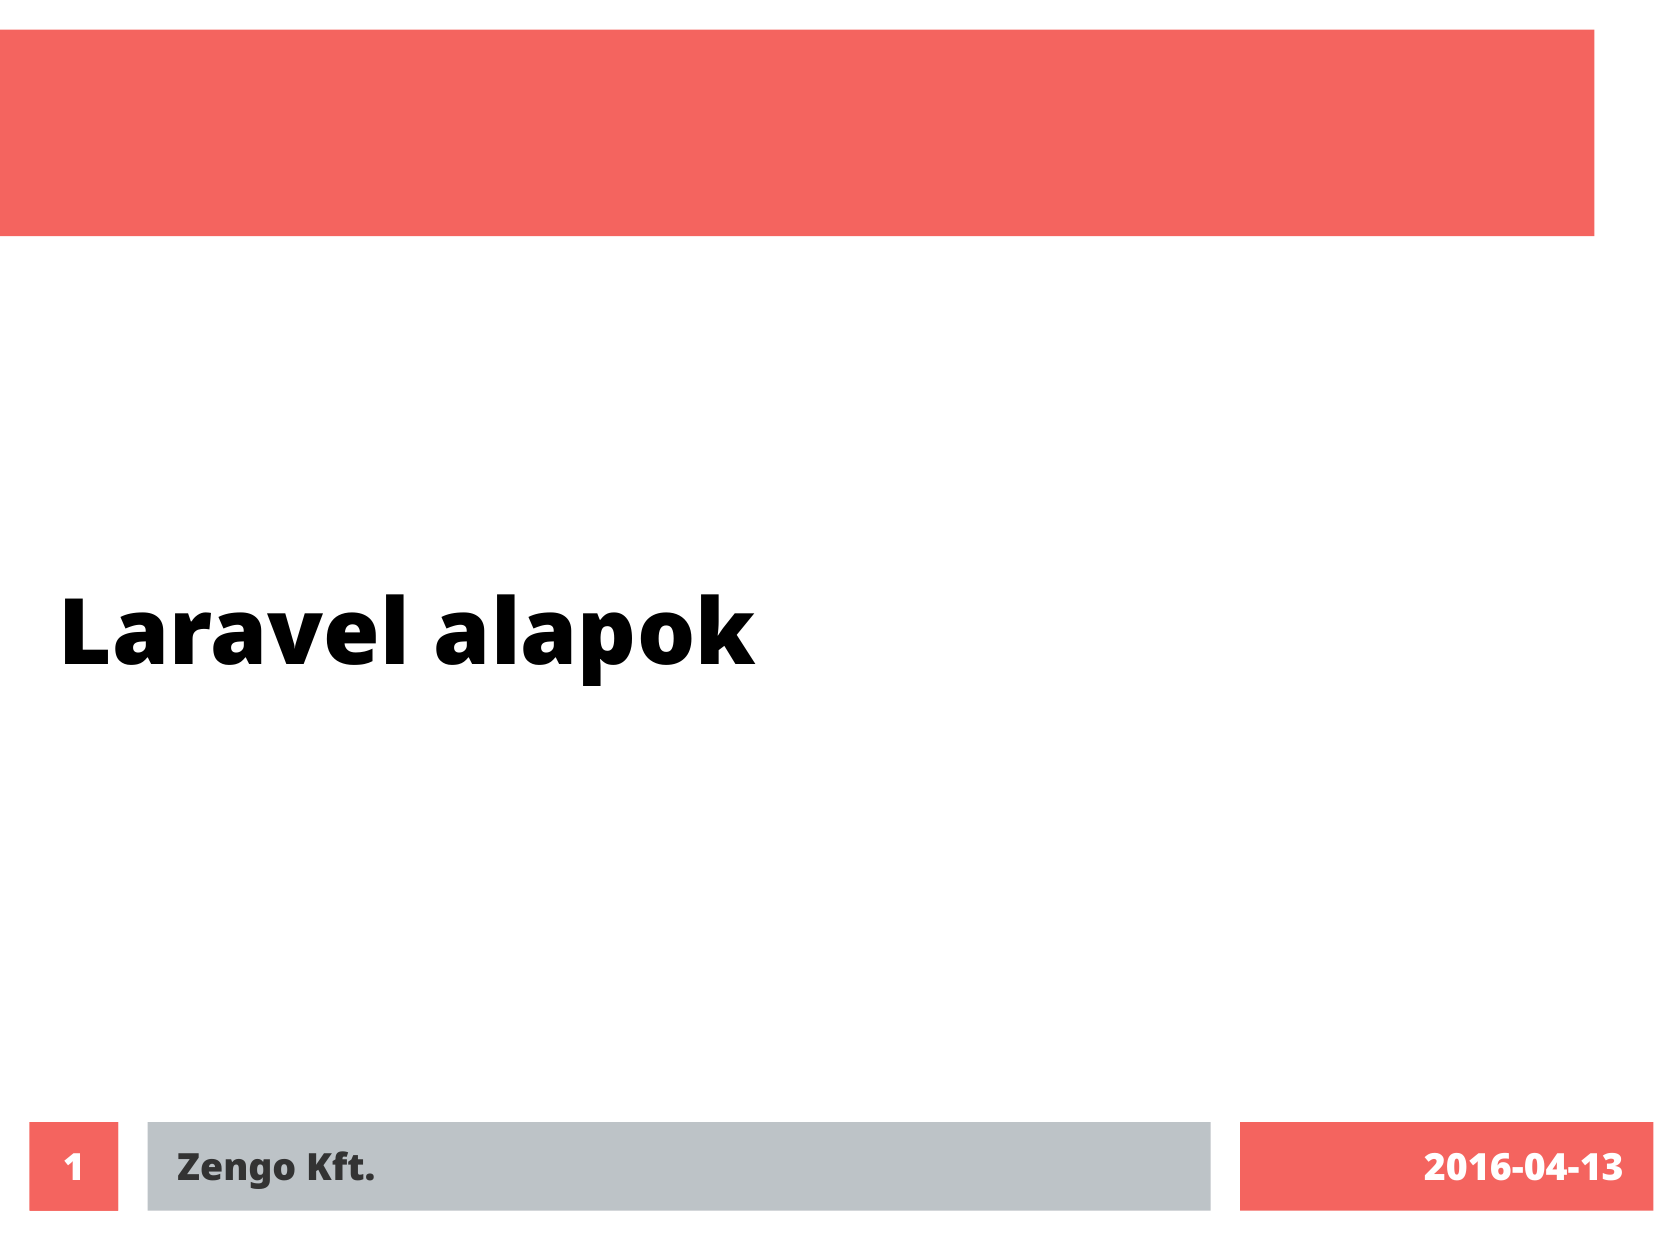

# Laravel alapok
1
Zengo Kft.
2016-04-13